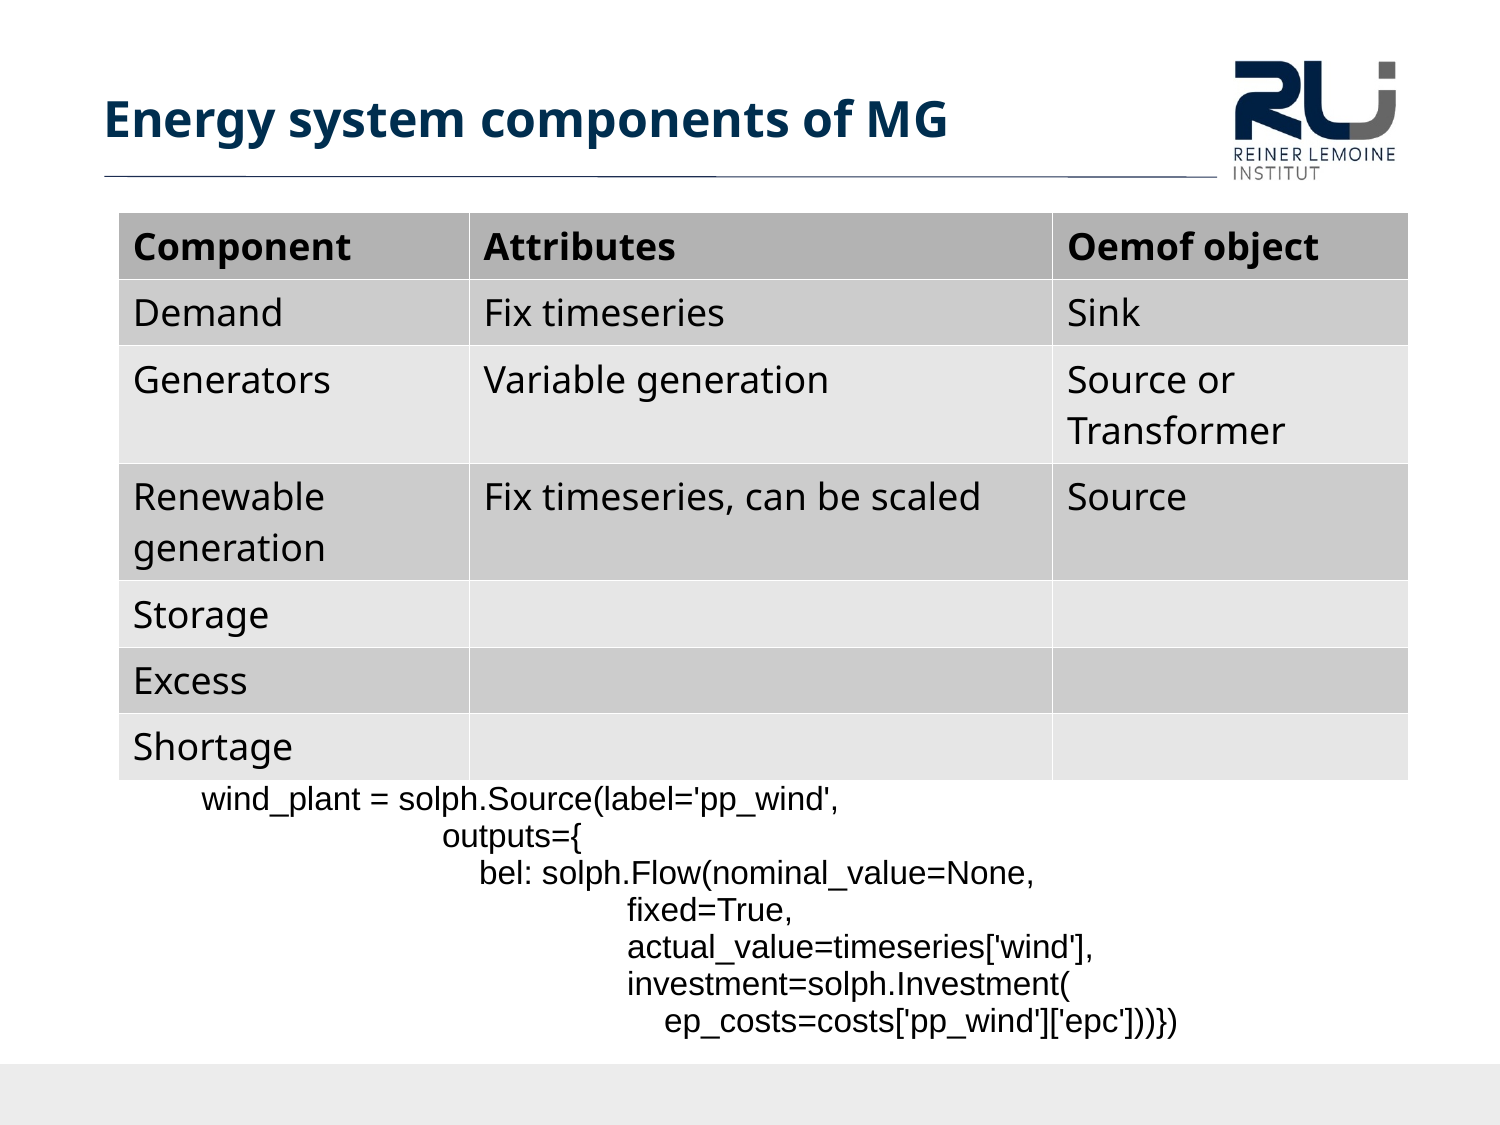

Energy system components of MG
| Component | Attributes | Oemof object |
| --- | --- | --- |
| Demand | Fix timeseries | Sink |
| Generators | Variable generation | Source or Transformer |
| Renewable generation | Fix timeseries, can be scaled | Source |
| Storage | | |
| Excess | | |
| Shortage | | |
wind_plant = solph.Source(label='pp_wind',
 outputs={
 bel: solph.Flow(nominal_value=None,
 fixed=True,
 actual_value=timeseries['wind'],
 investment=solph.Investment(
 ep_costs=costs['pp_wind']['epc']))})